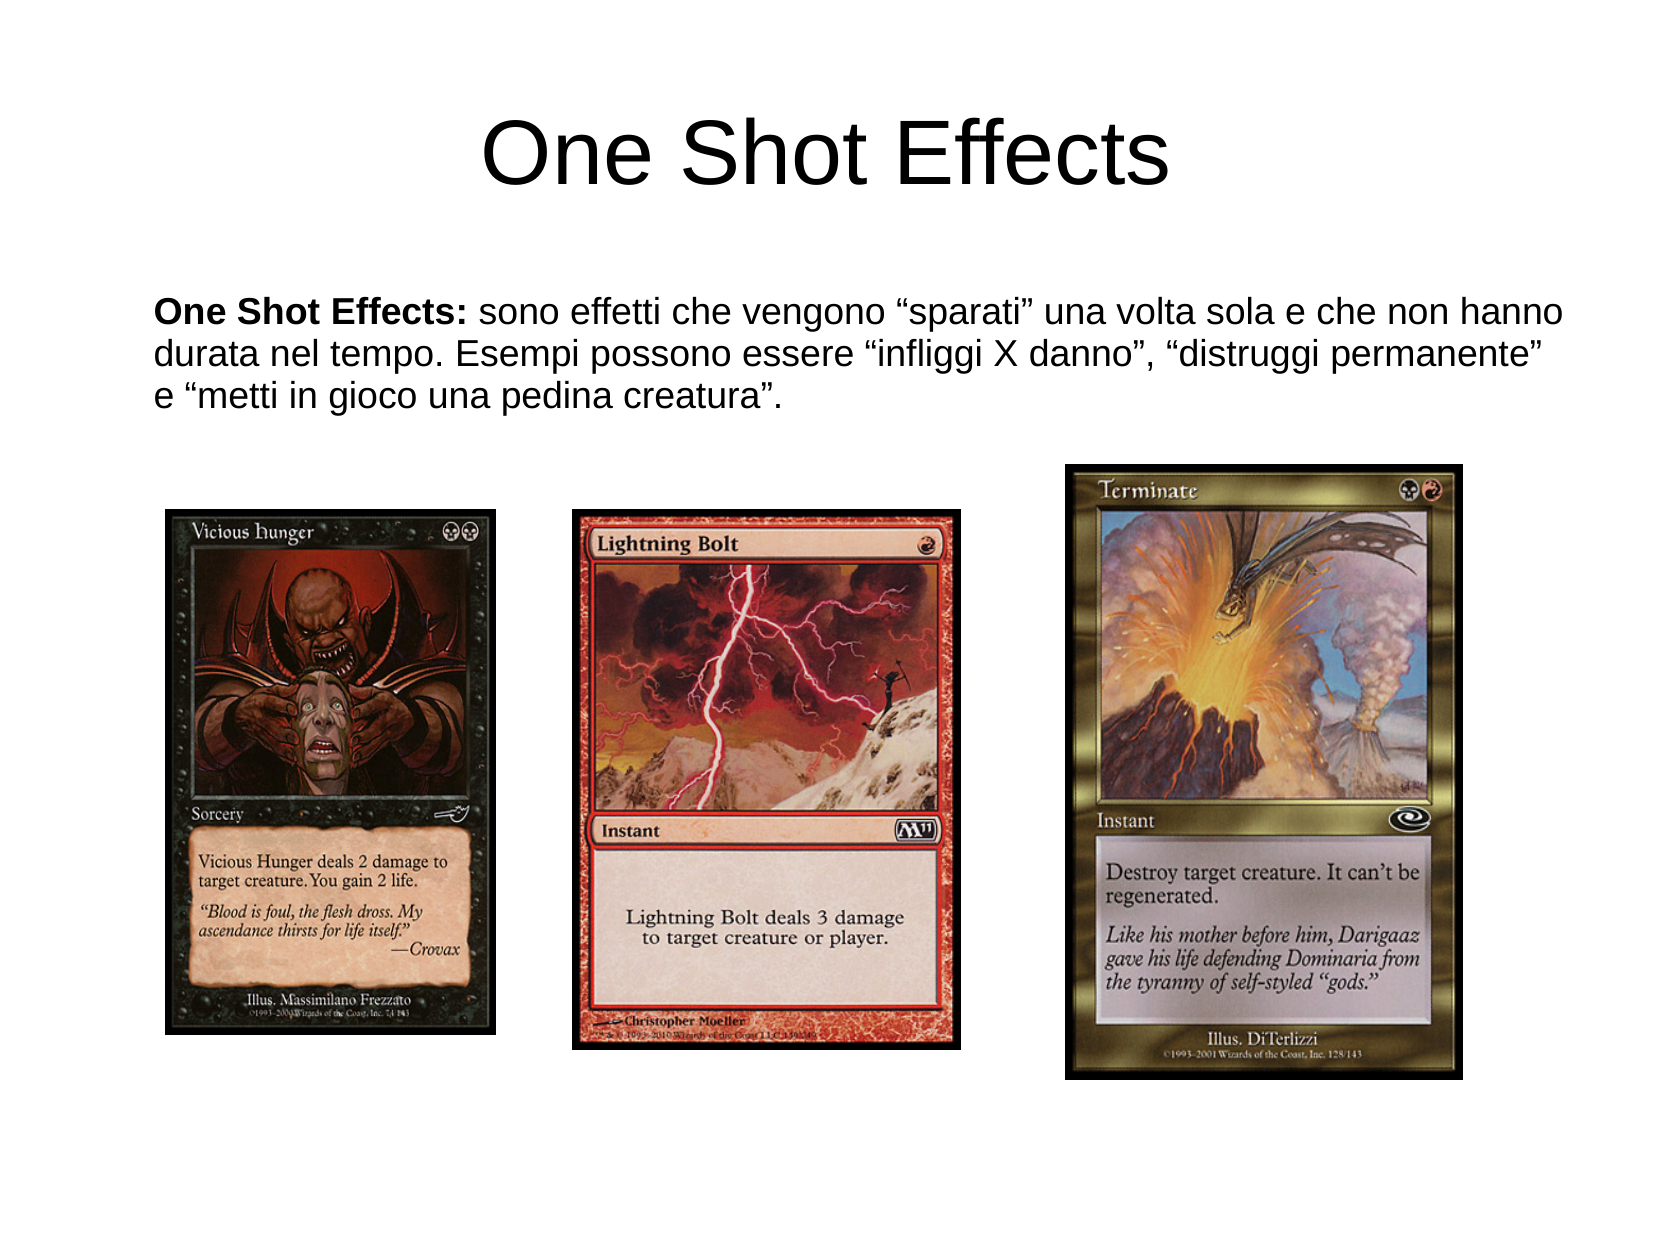

# One Shot Effects
One Shot Effects: sono effetti che vengono “sparati” una volta sola e che non hanno durata nel tempo. Esempi possono essere “infliggi X danno”, “distruggi permanente” e “metti in gioco una pedina creatura”.